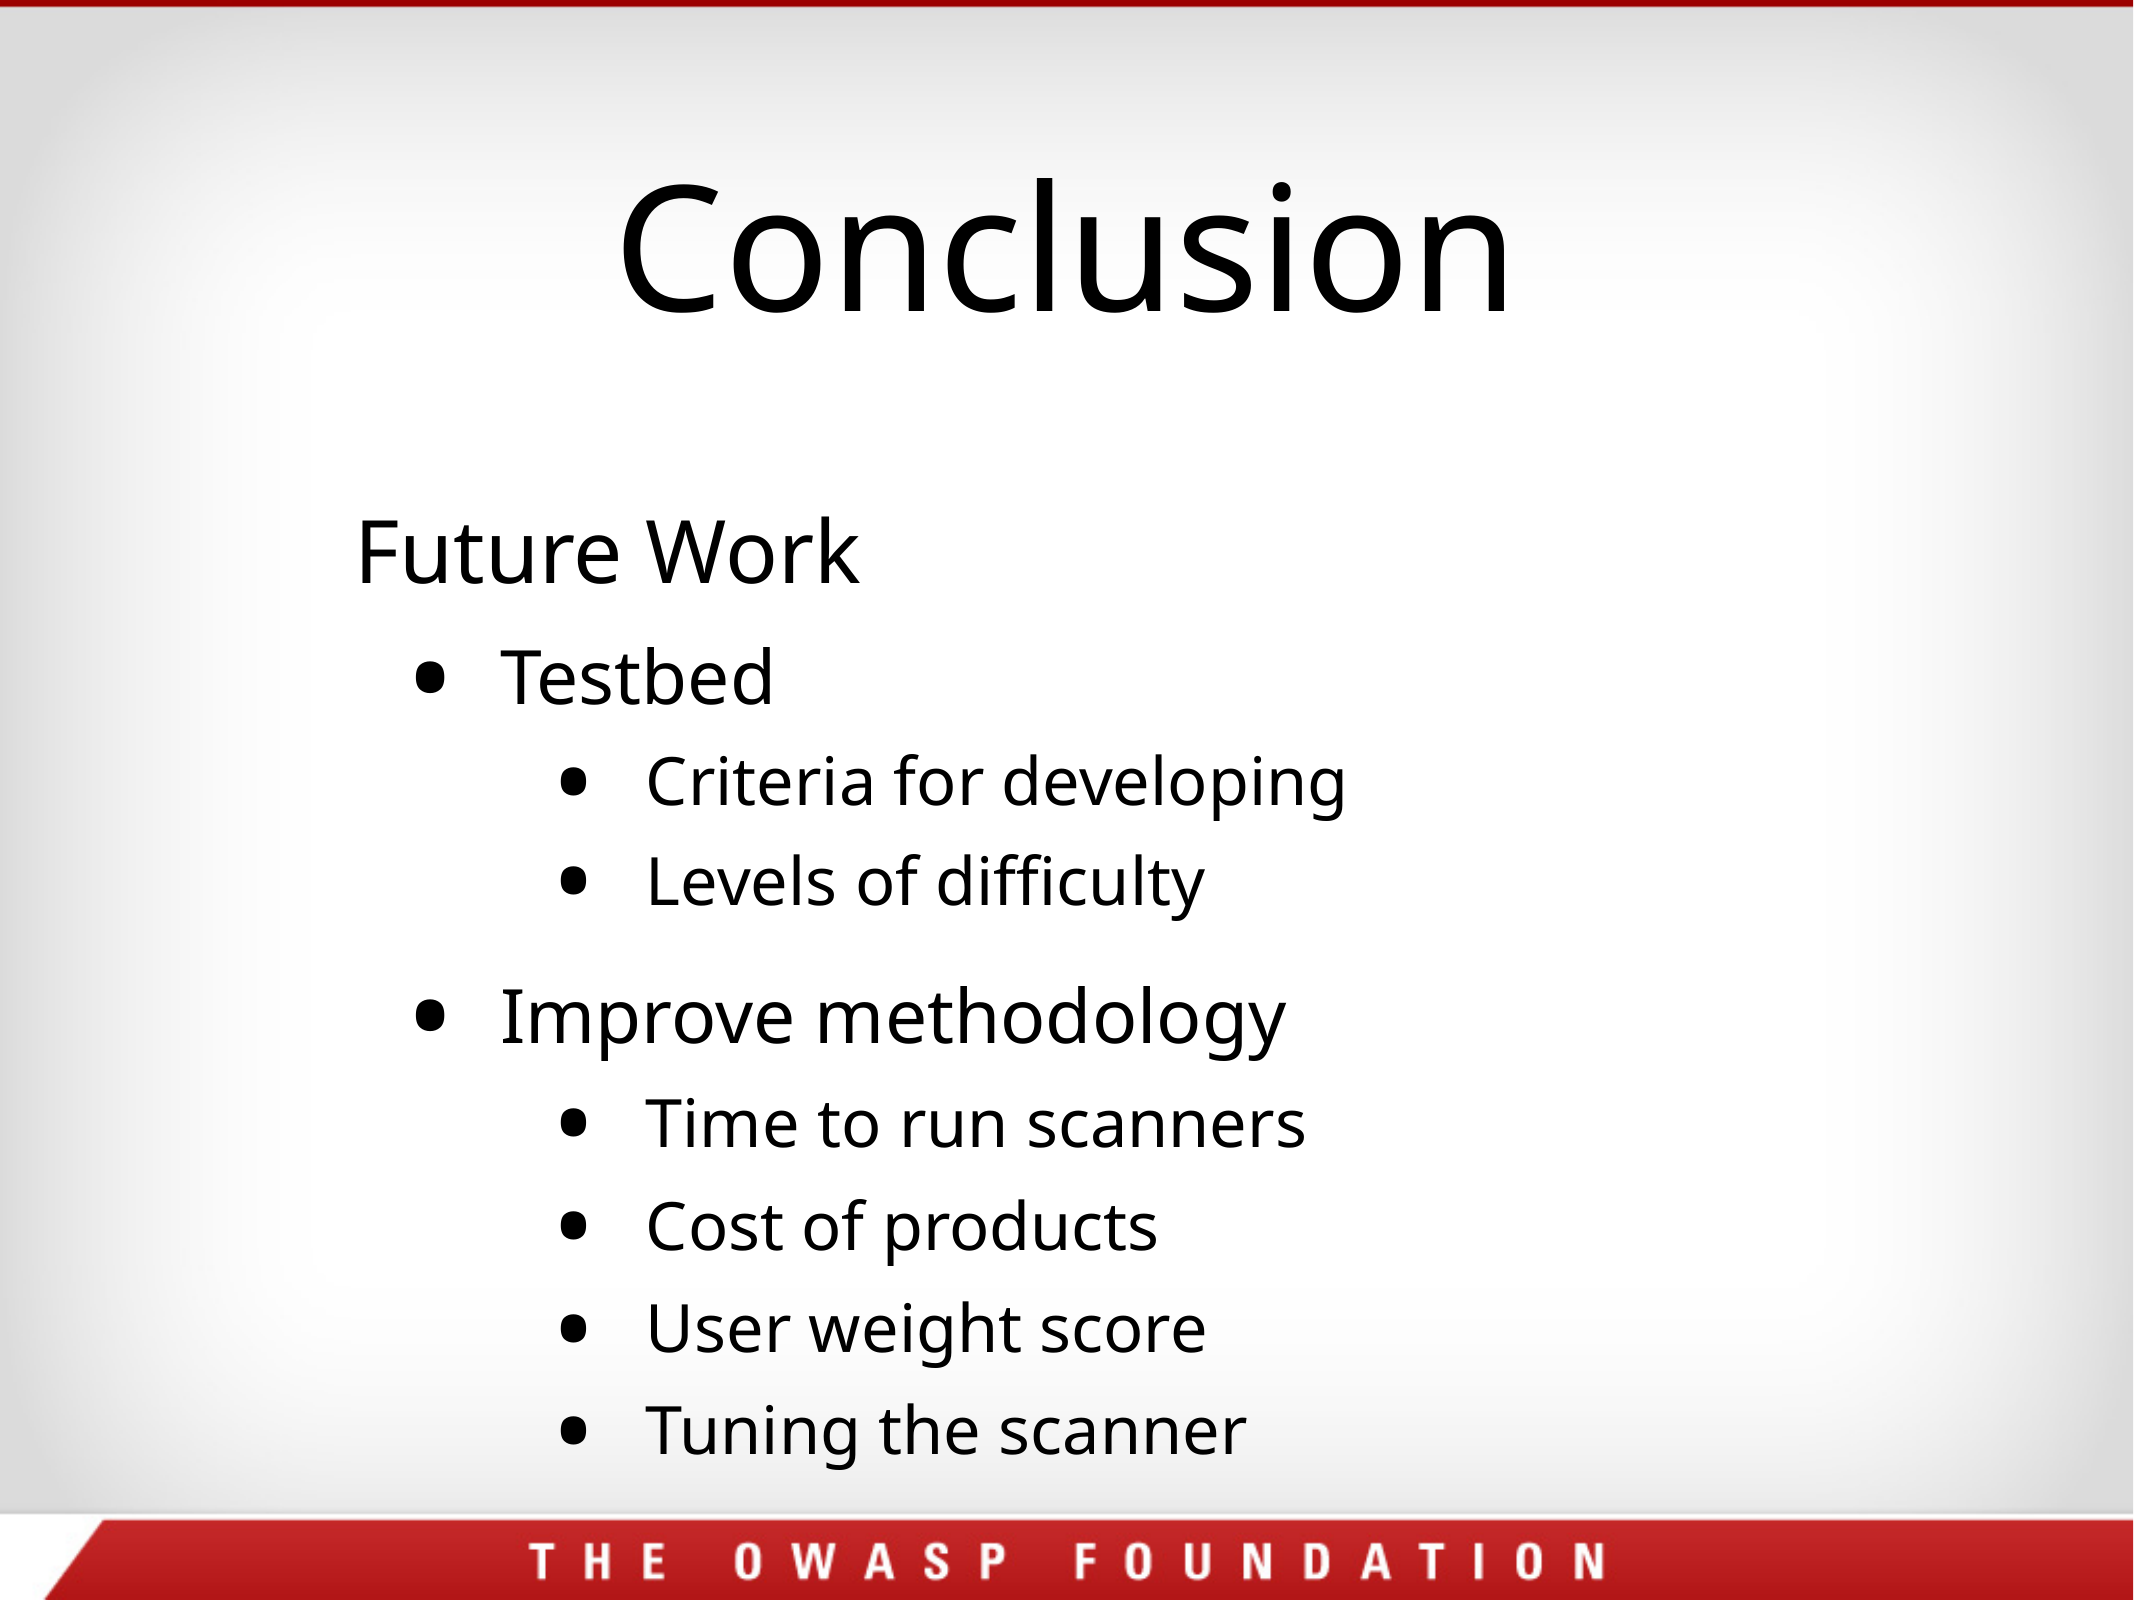

# Conclusion
Future Work
Testbed
Criteria for developing
Levels of difficulty
Improve methodology
Time to run scanners
Cost of products
User weight score
Tuning the scanner